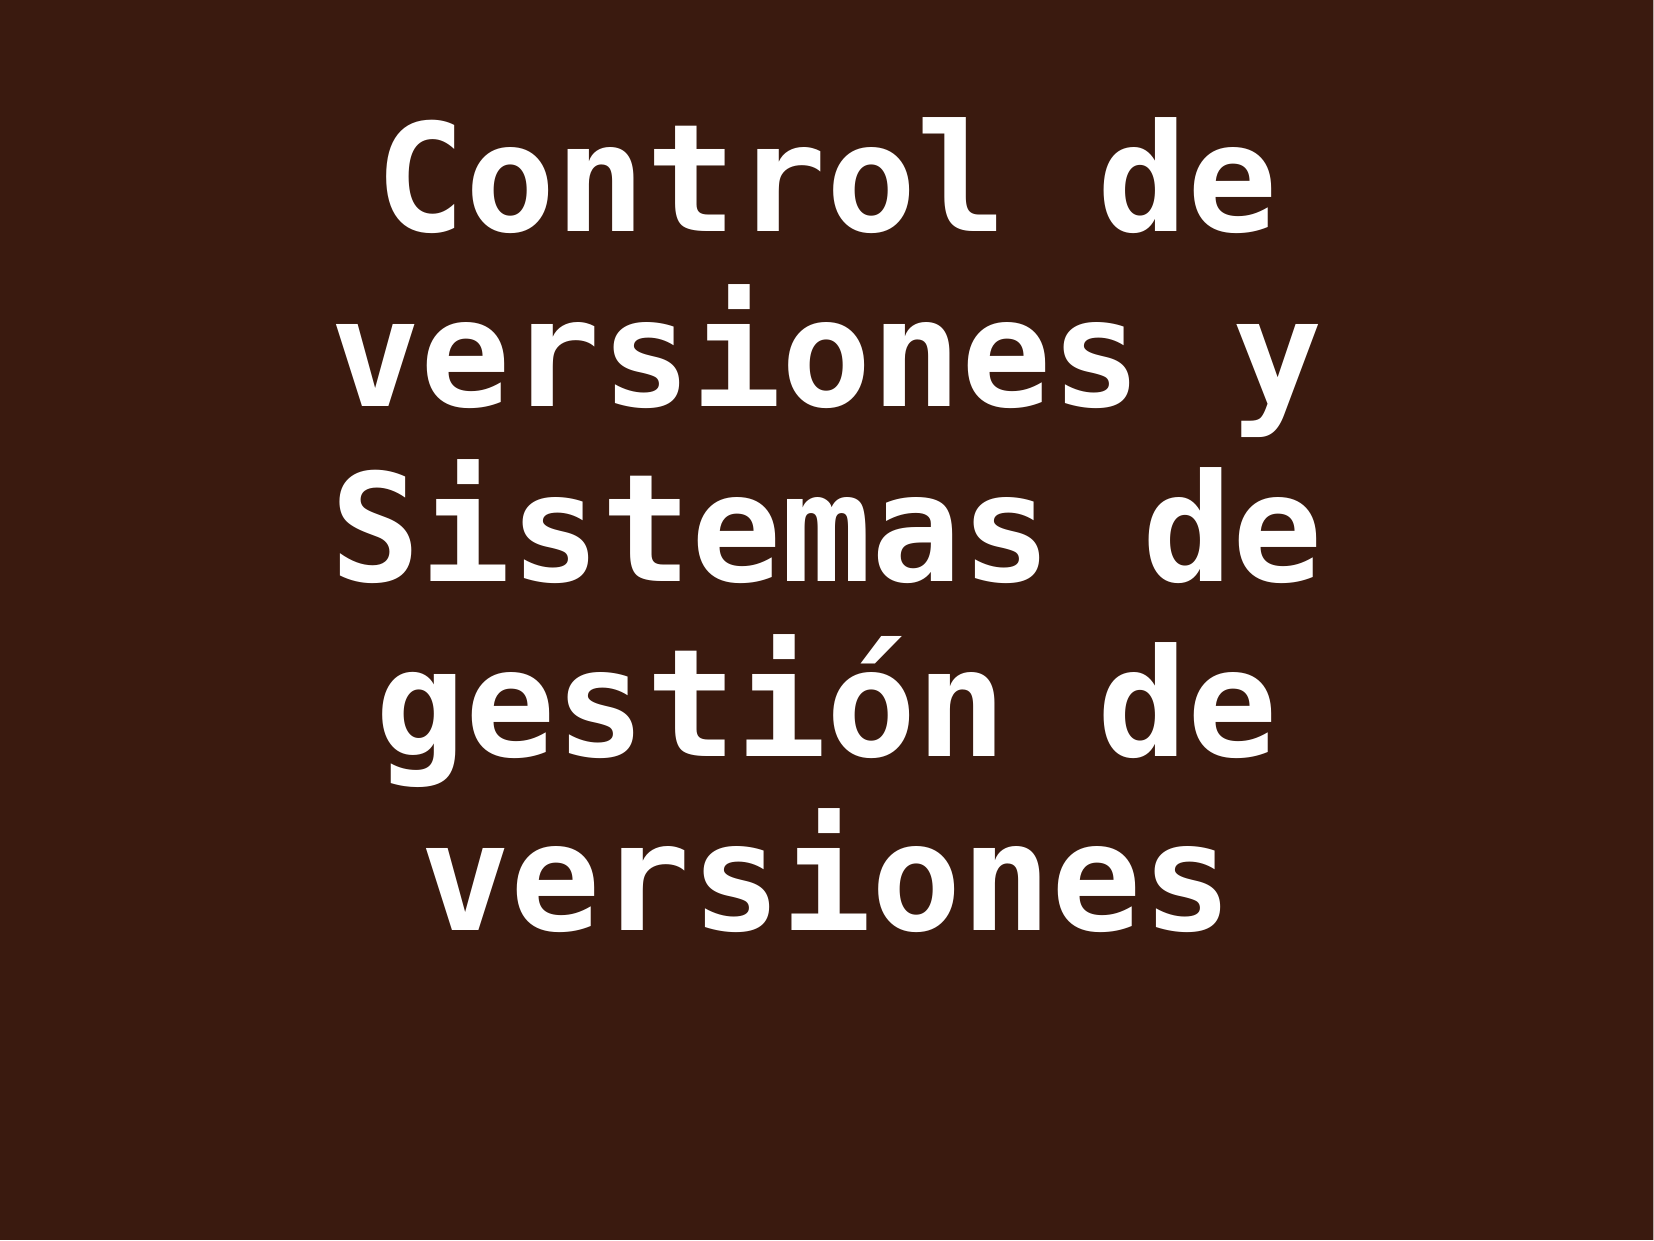

# Control de versiones y Sistemas de gestión de versiones